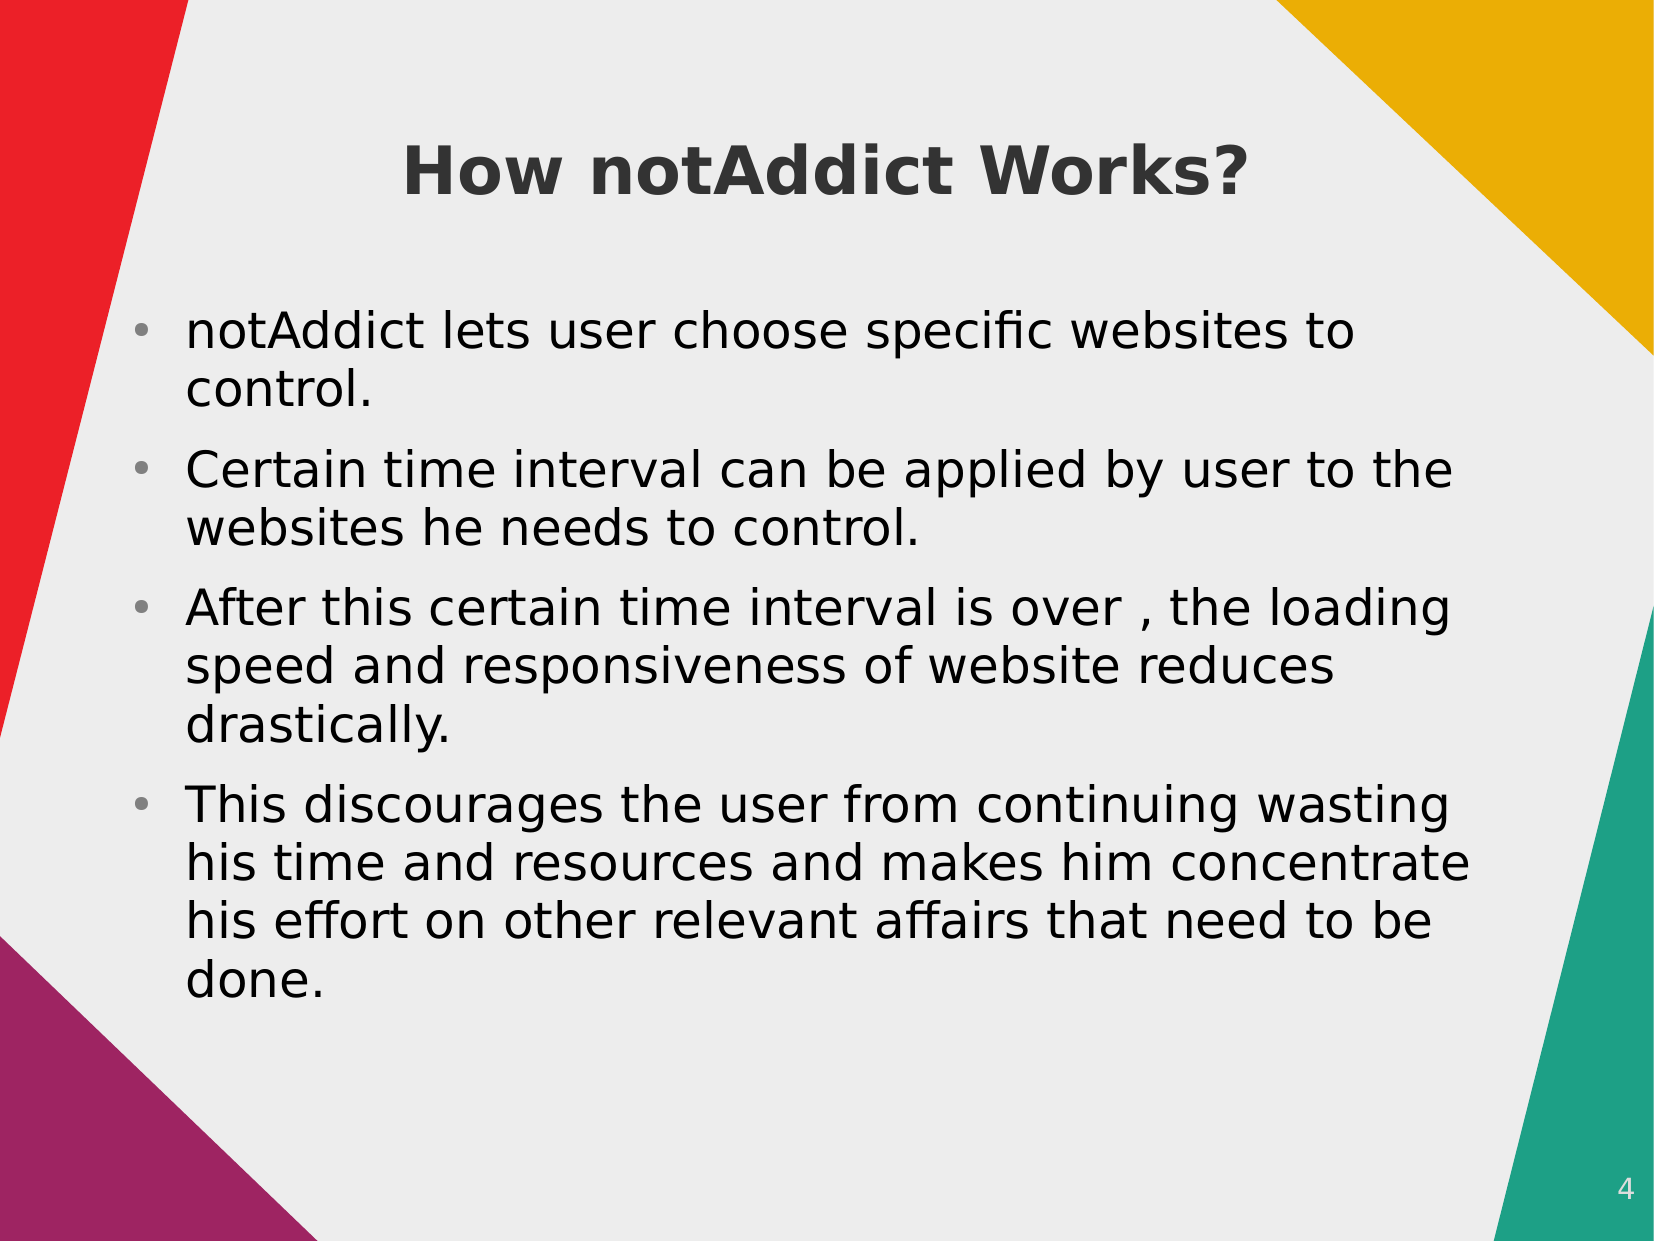

# How notAddict Works?
notAddict lets user choose specific websites to control.
Certain time interval can be applied by user to the websites he needs to control.
After this certain time interval is over , the loading speed and responsiveness of website reduces drastically.
This discourages the user from continuing wasting his time and resources and makes him concentrate his effort on other relevant affairs that need to be done.
4